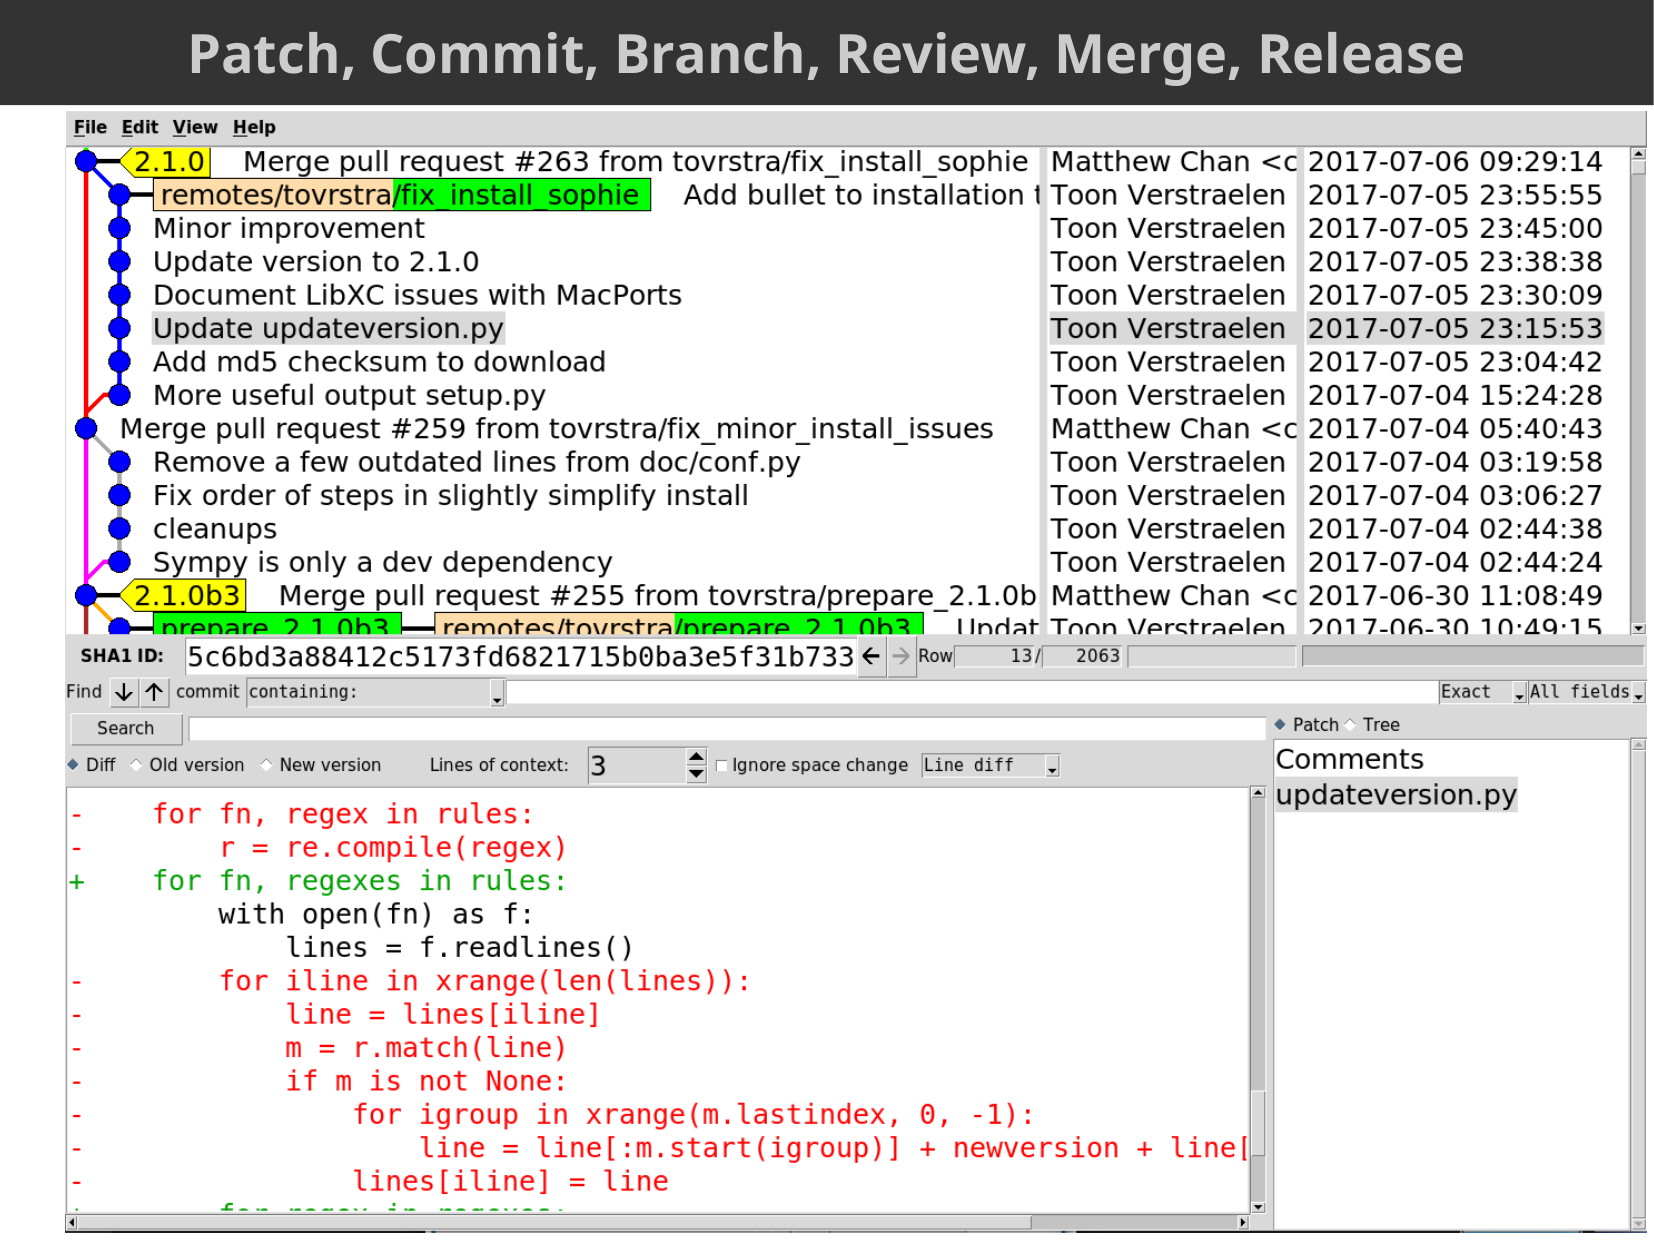

# Patch, Commit, Branch, Review, Merge, Release